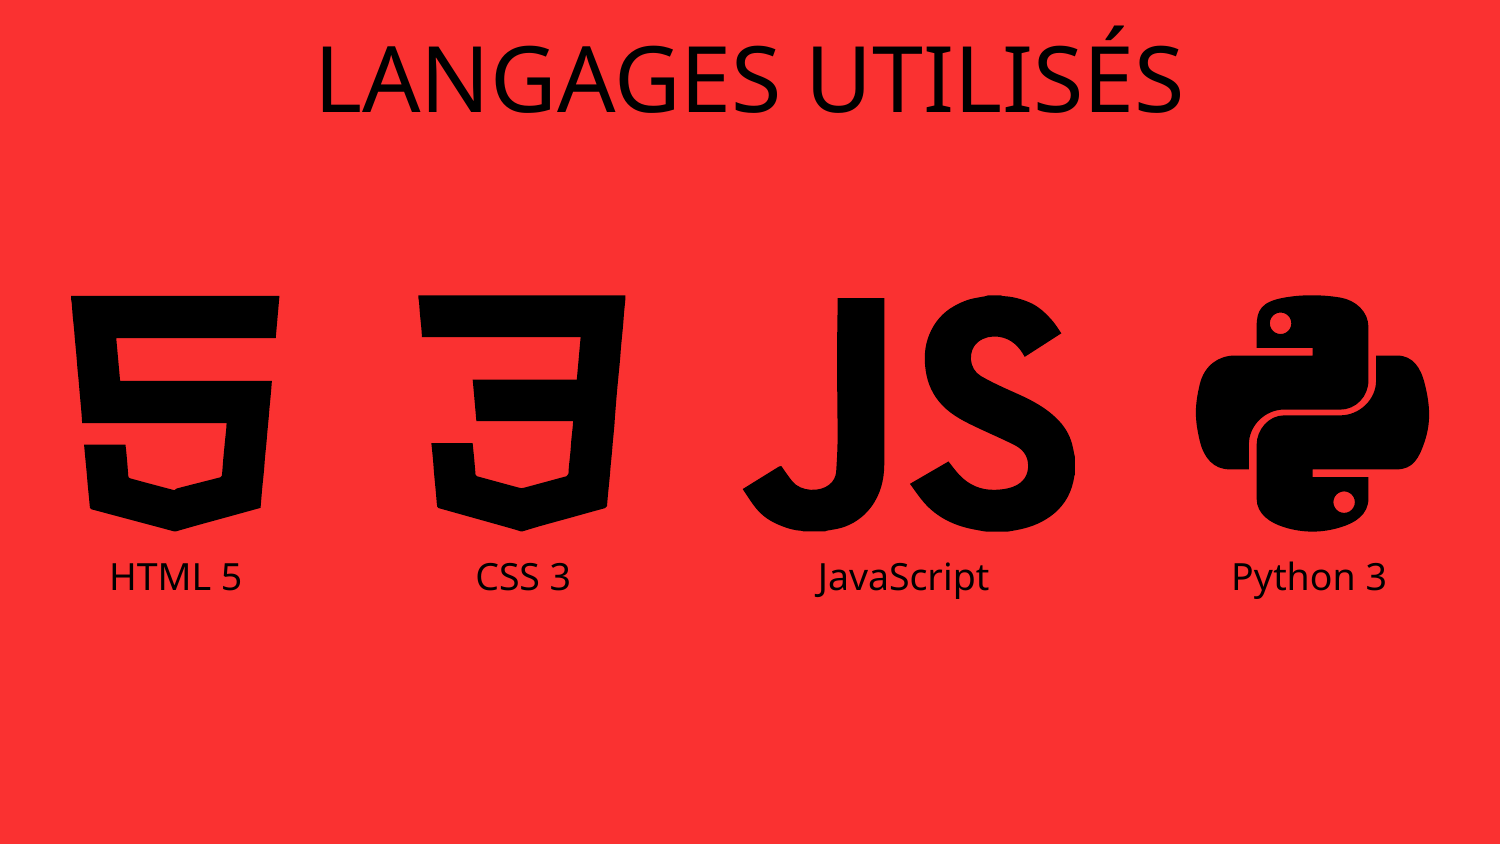

LANGAGES UTILISÉS
Python 3
HTML 5
CSS 3
JavaScript